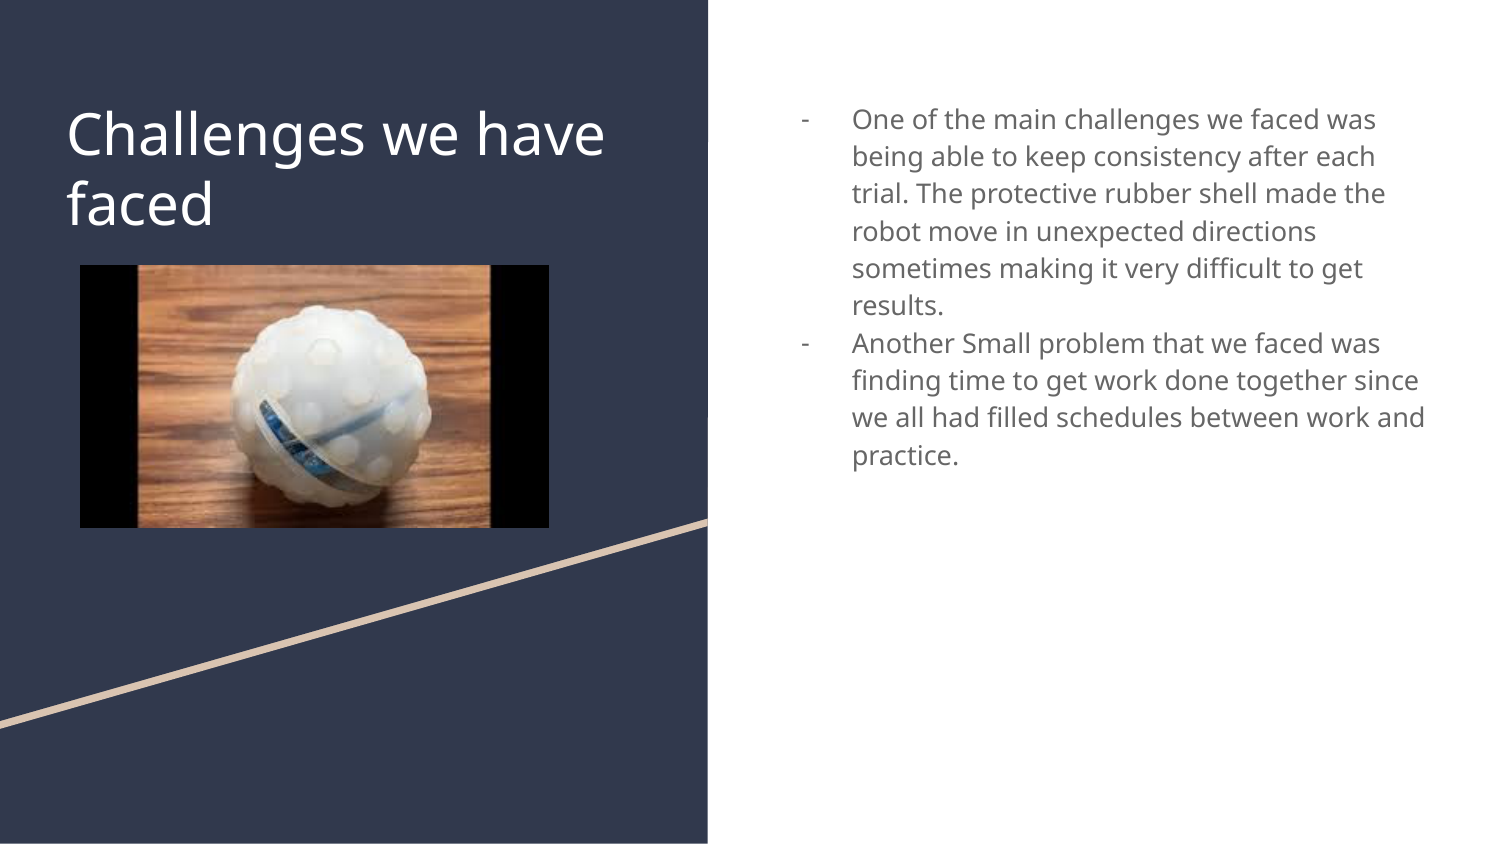

# Challenges we have faced
One of the main challenges we faced was being able to keep consistency after each trial. The protective rubber shell made the robot move in unexpected directions sometimes making it very difficult to get results.
Another Small problem that we faced was finding time to get work done together since we all had filled schedules between work and practice.